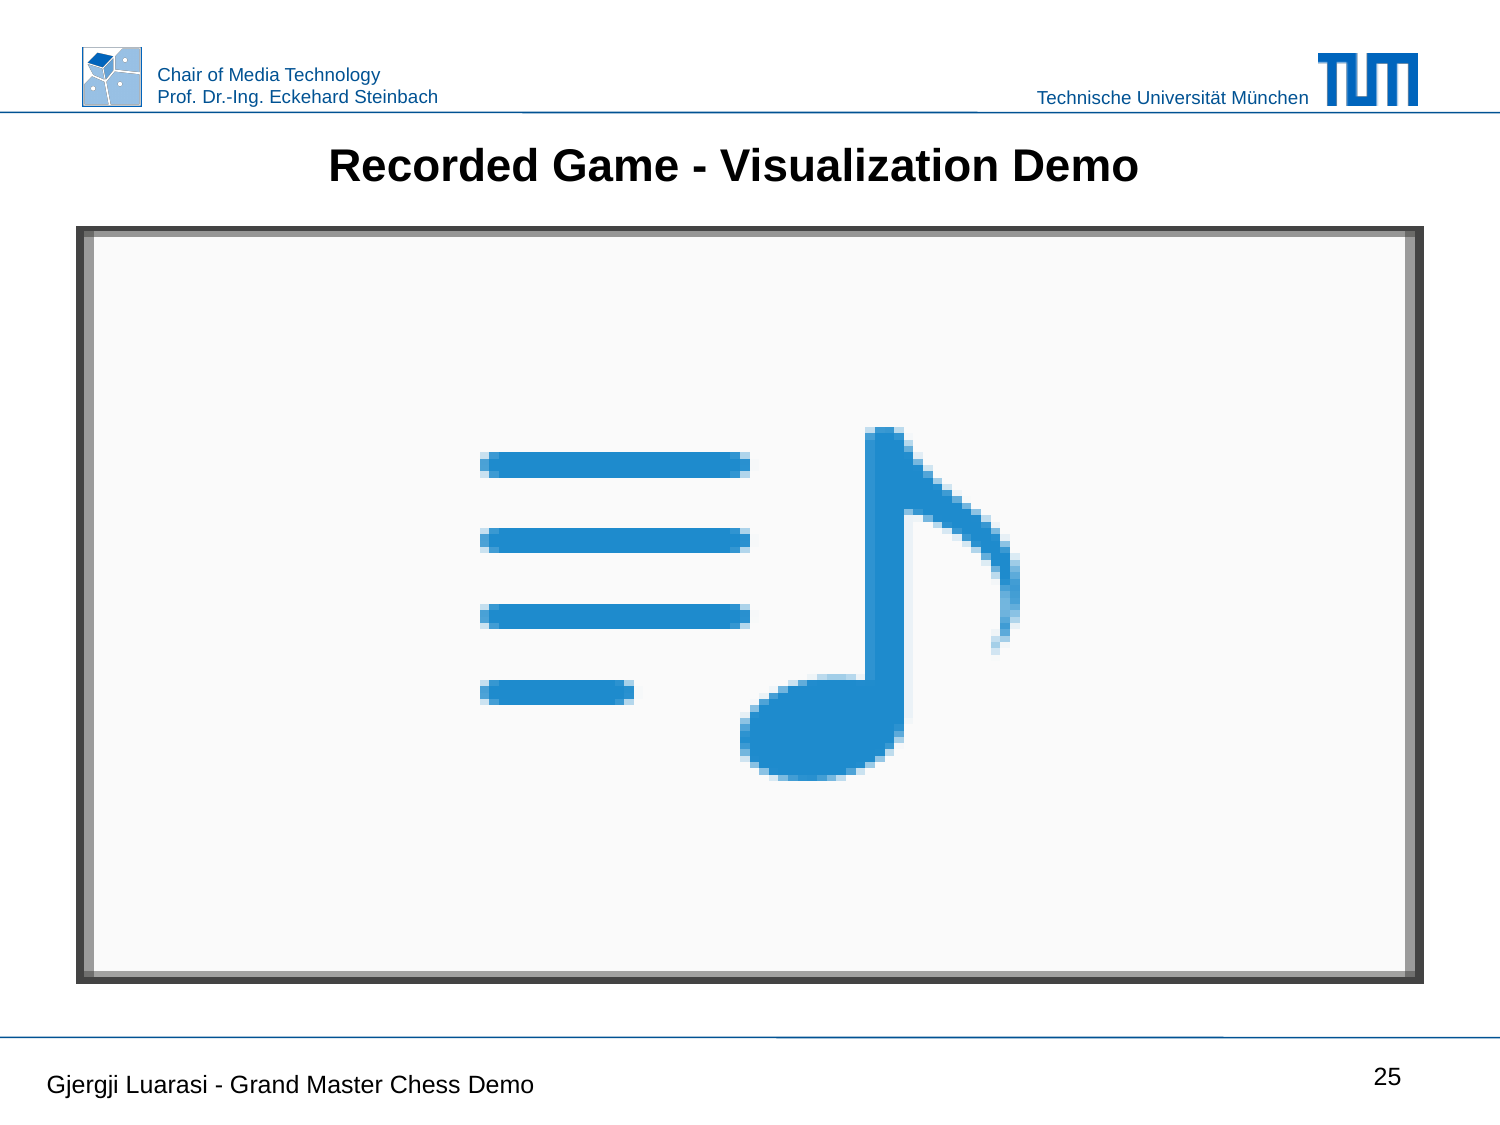

# Recorded Game - Visualization Demo
Gjergji Luarasi - Grand Master Chess Demo